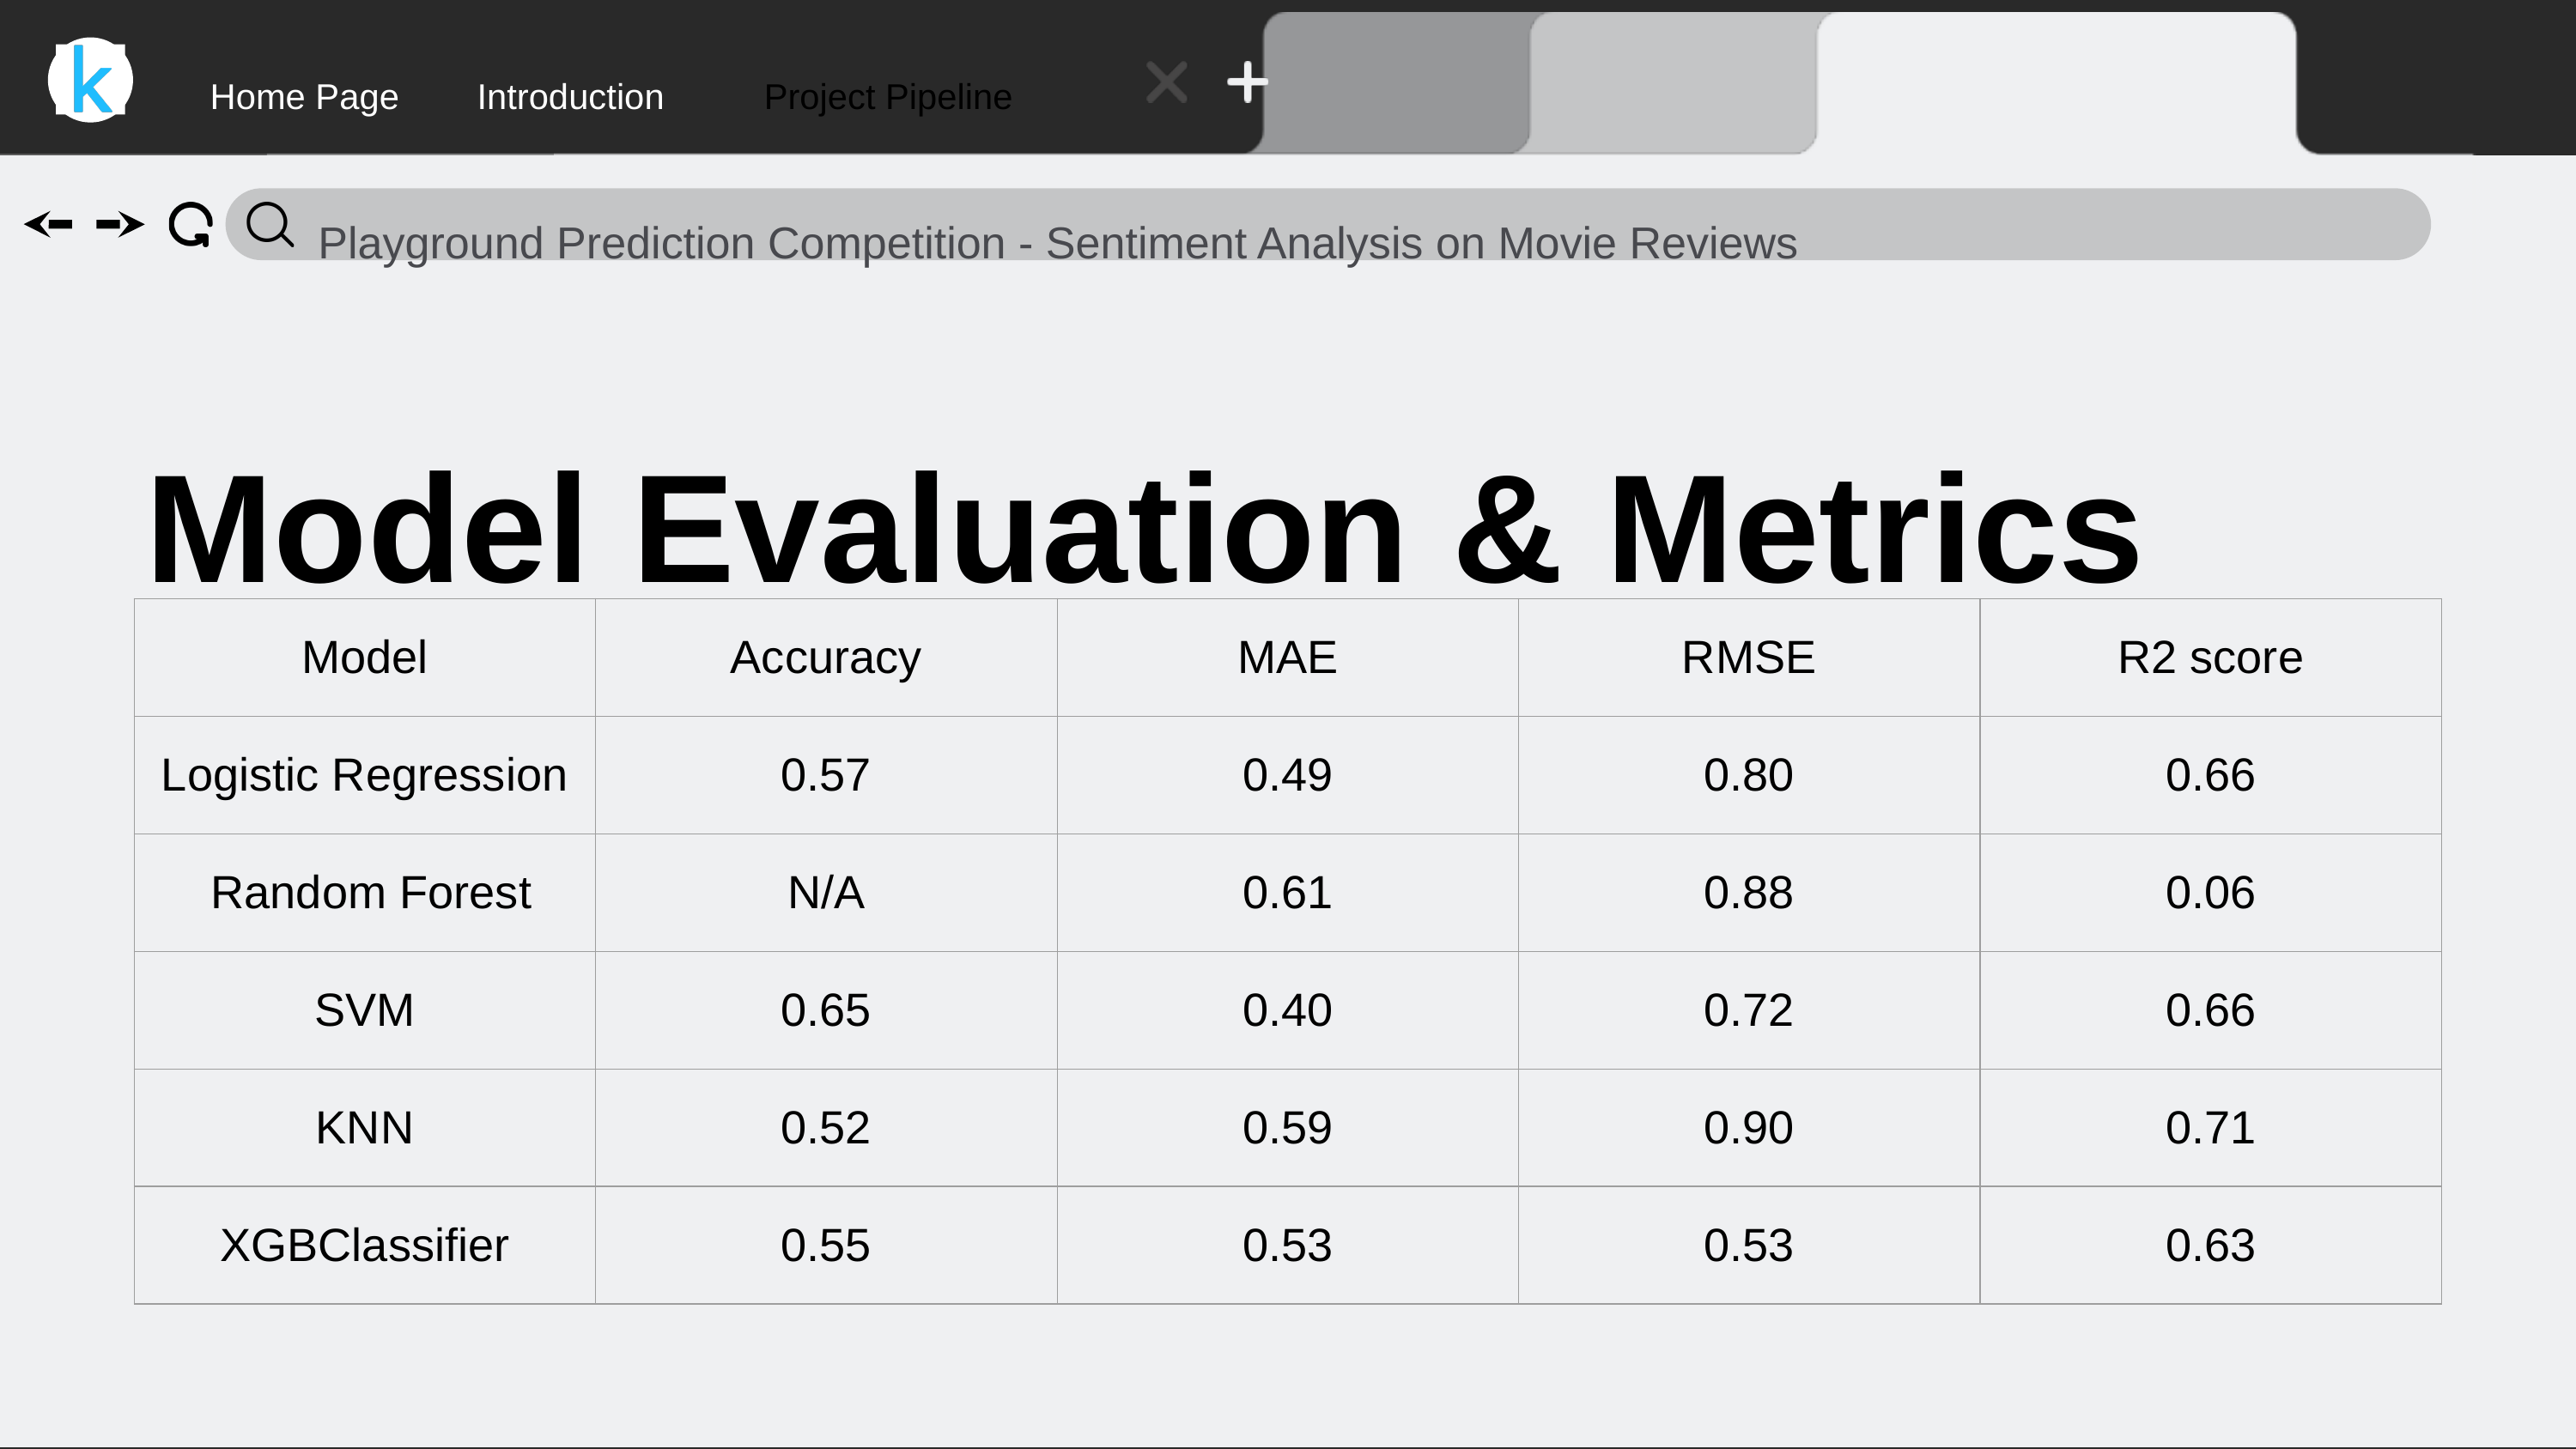

Home Page
Introduction
Project Pipeline
Playground Prediction Competition - Sentiment Analysis on Movie Reviews
Model Evaluation & Metrics
| Model | Accuracy | MAE | RMSE | R2 score |
| --- | --- | --- | --- | --- |
| Logistic Regression | 0.57 | 0.49 | 0.80 | 0.66 |
| Random Forest | N/A | 0.61 | 0.88 | 0.06 |
| SVM | 0.65 | 0.40 | 0.72 | 0.66 |
| KNN | 0.52 | 0.59 | 0.90 | 0.71 |
| XGBClassifier | 0.55 | 0.53 | 0.53 | 0.63 |